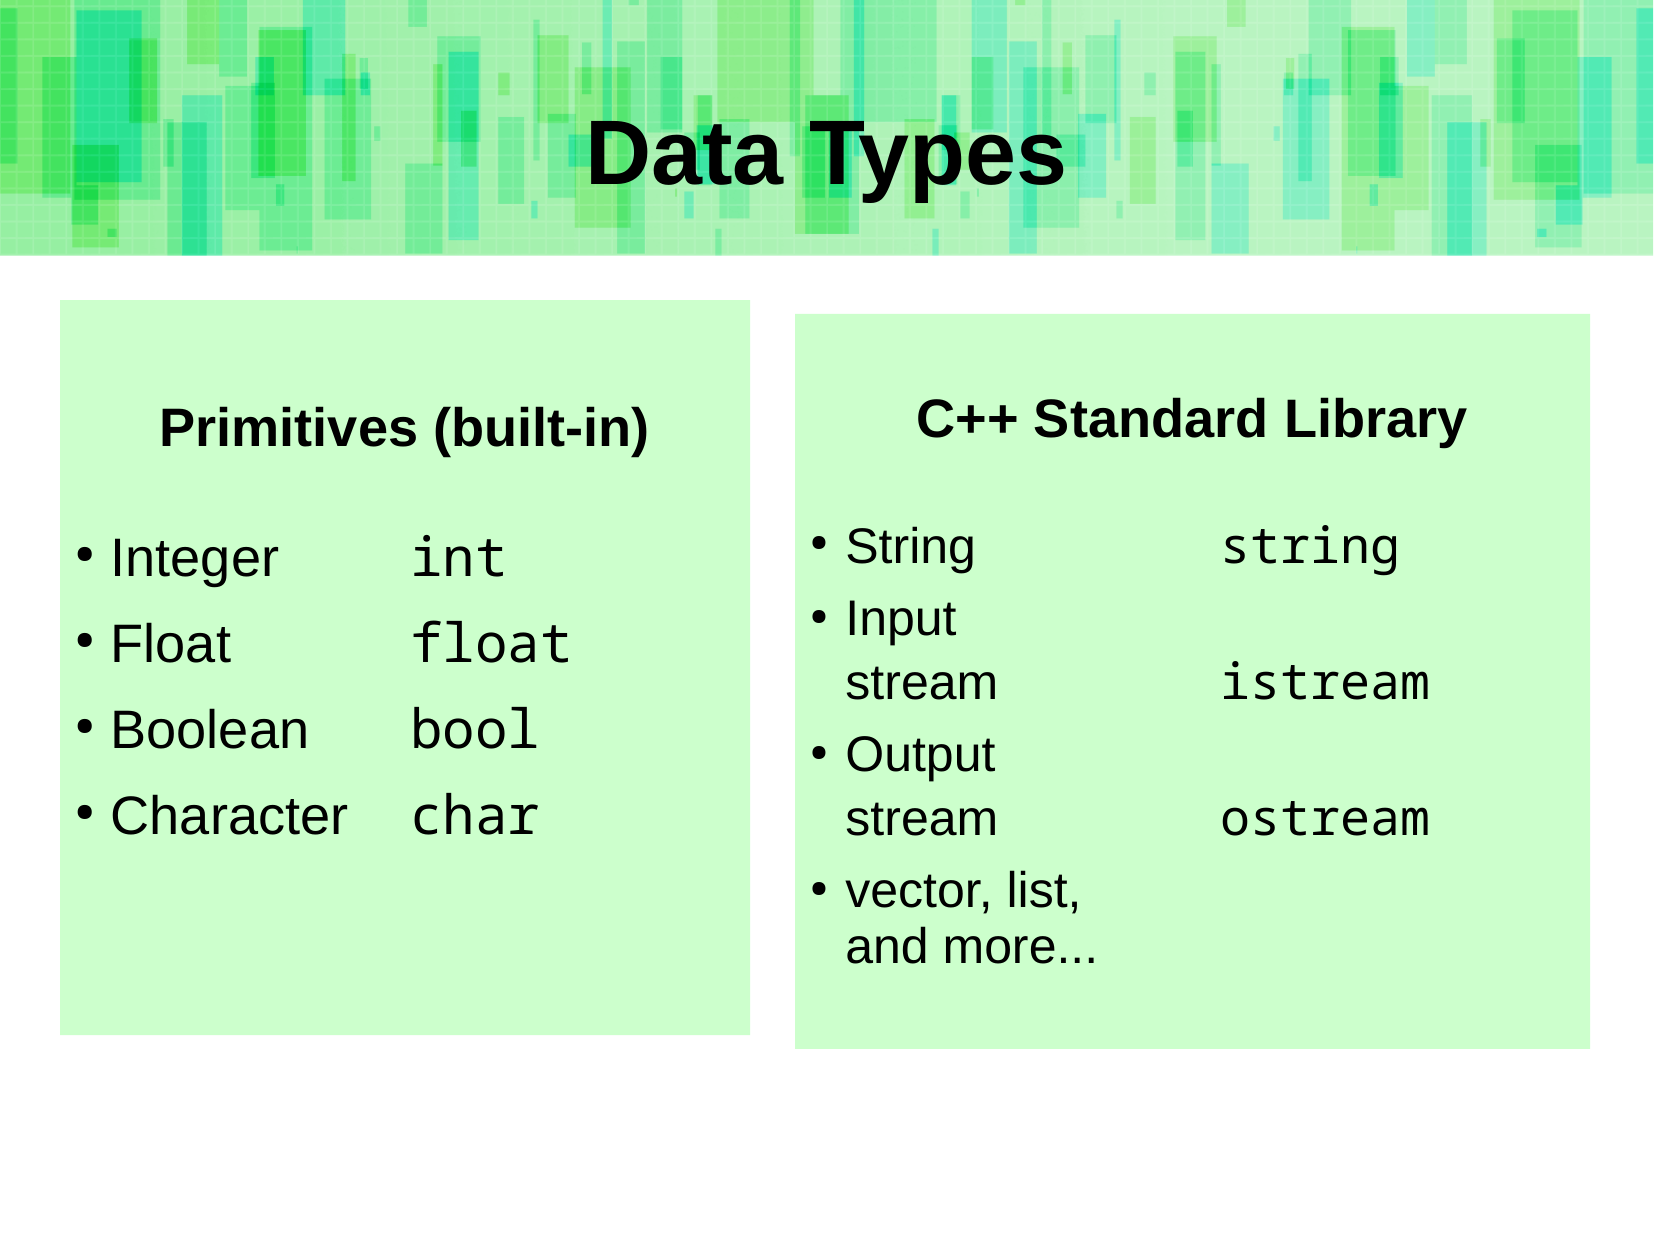

# Data Types
Primitives (built-in)
Integer 		int
Float 			float
Boolean 		bool
Character 	char
C++ Standard Library
String				string
Input
stream			istream
Output
stream			ostream
vector, list,
and more...